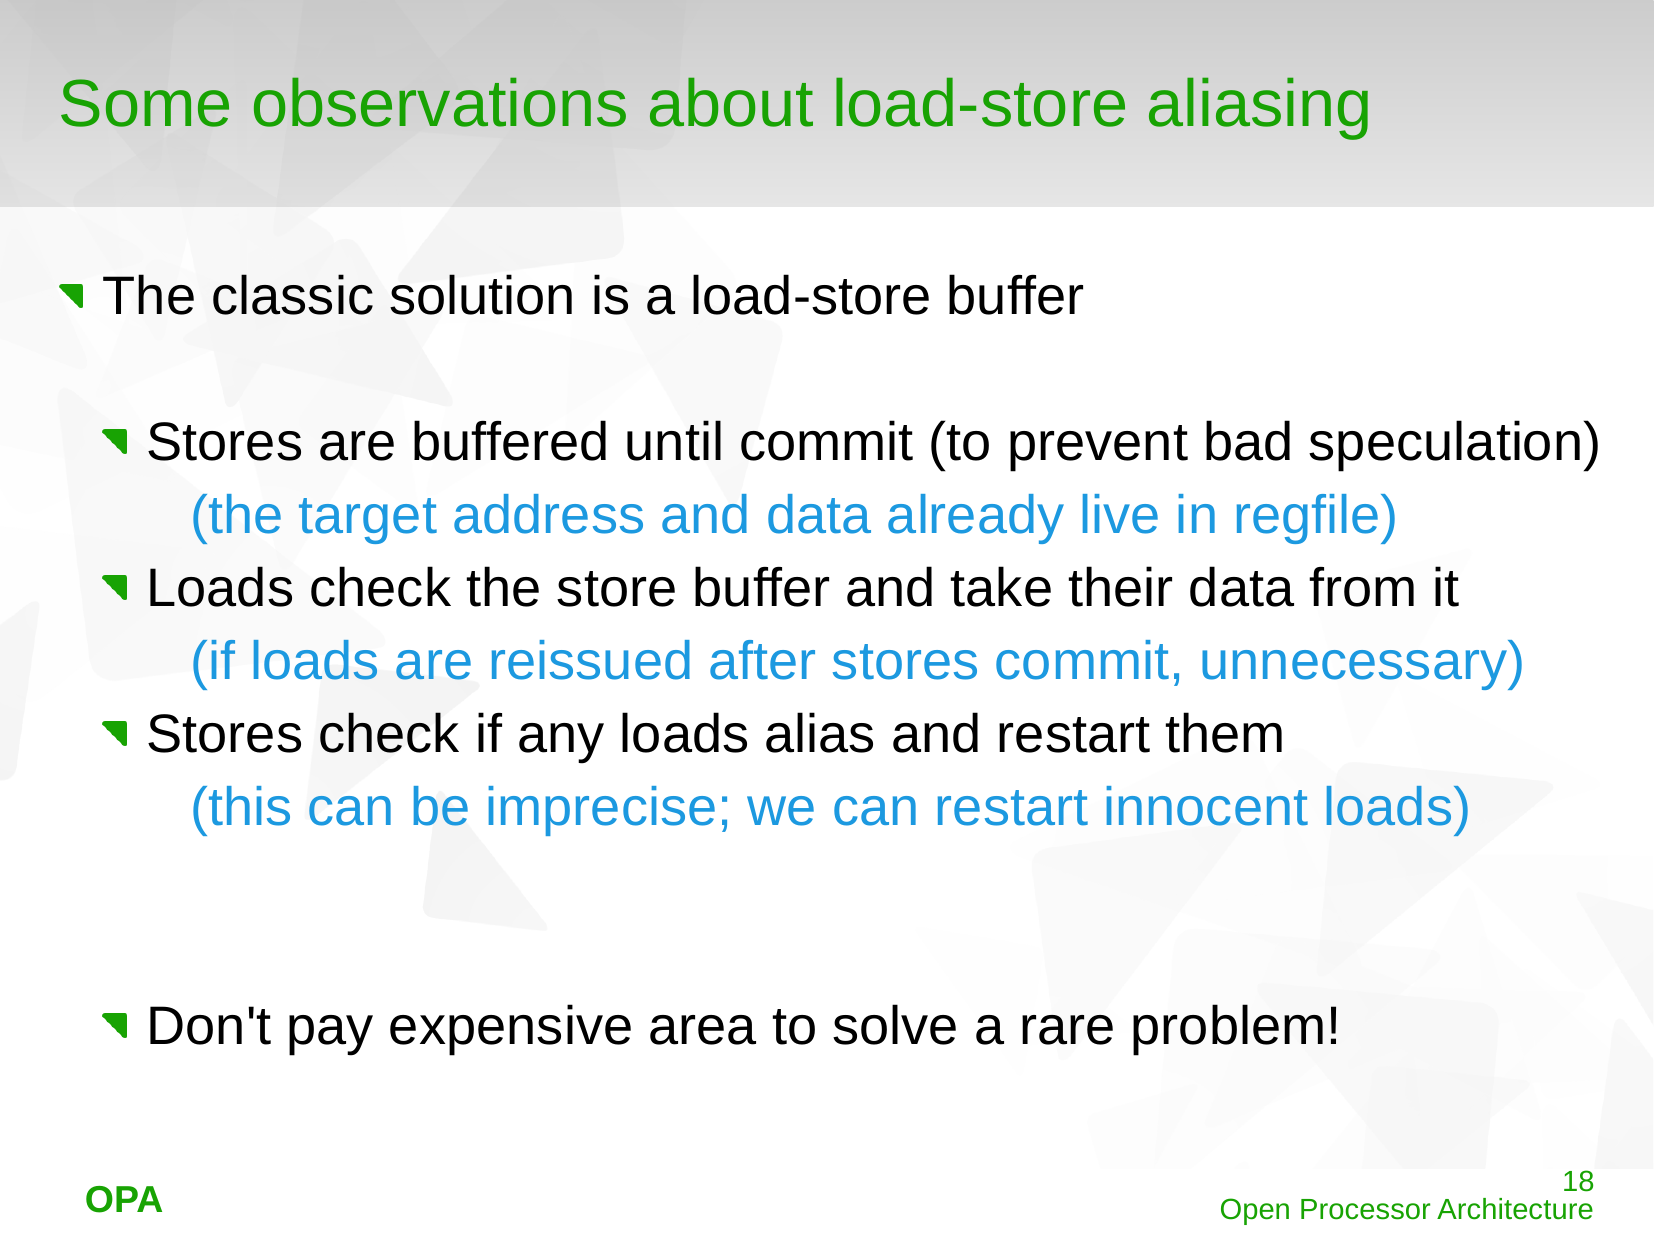

# Some observations about load-store aliasing
The classic solution is a load-store buffer
Stores are buffered until commit (to prevent bad speculation)
(the target address and data already live in regfile)
Loads check the store buffer and take their data from it
(if loads are reissued after stores commit, unnecessary)
Stores check if any loads alias and restart them
(this can be imprecise; we can restart innocent loads)
Don't pay expensive area to solve a rare problem!
18
Open Processor Architecture